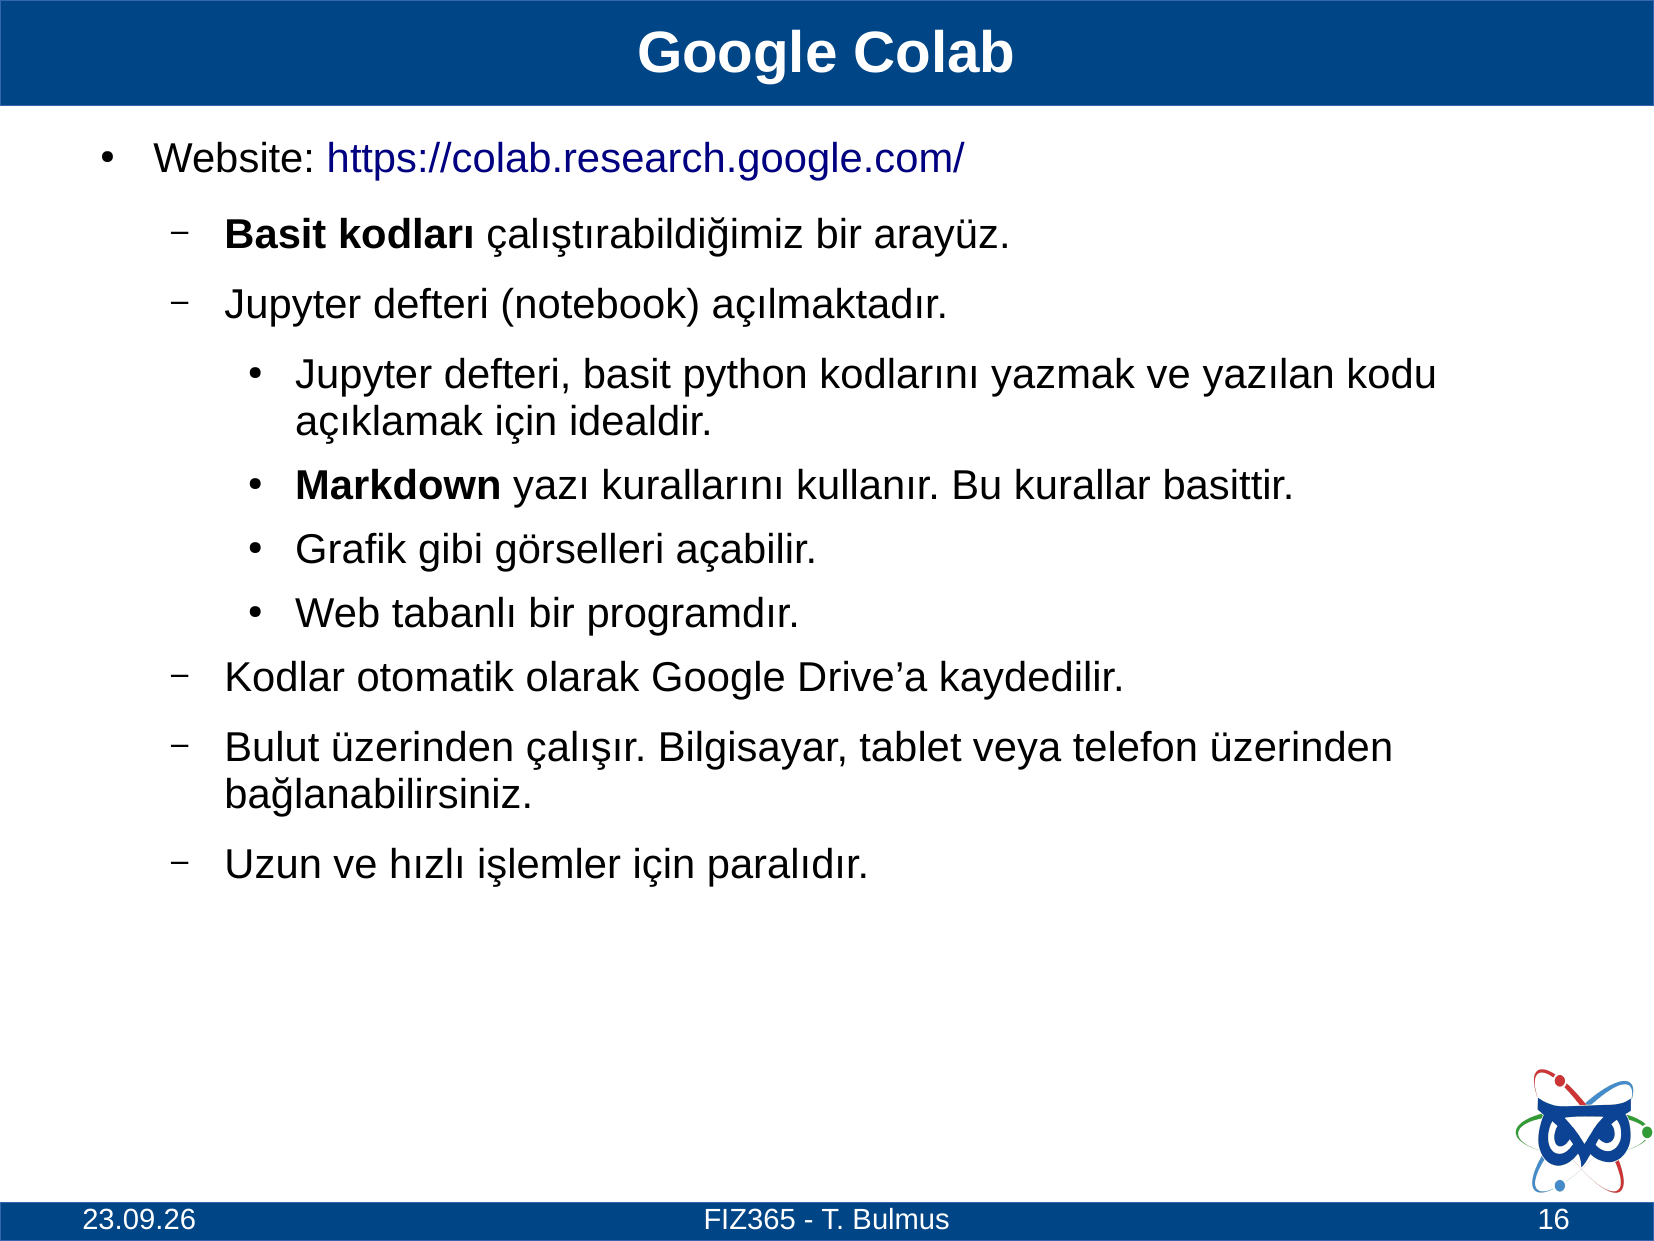

# Google Colab
Website: https://colab.research.google.com/
Basit kodları çalıştırabildiğimiz bir arayüz.
Jupyter defteri (notebook) açılmaktadır.
Jupyter defteri, basit python kodlarını yazmak ve yazılan kodu açıklamak için idealdir.
Markdown yazı kurallarını kullanır. Bu kurallar basittir.
Grafik gibi görselleri açabilir.
Web tabanlı bir programdır.
Kodlar otomatik olarak Google Drive’a kaydedilir.
Bulut üzerinden çalışır. Bilgisayar, tablet veya telefon üzerinden bağlanabilirsiniz.
Uzun ve hızlı işlemler için paralıdır.
FIZ365 - T. Bulmus
16